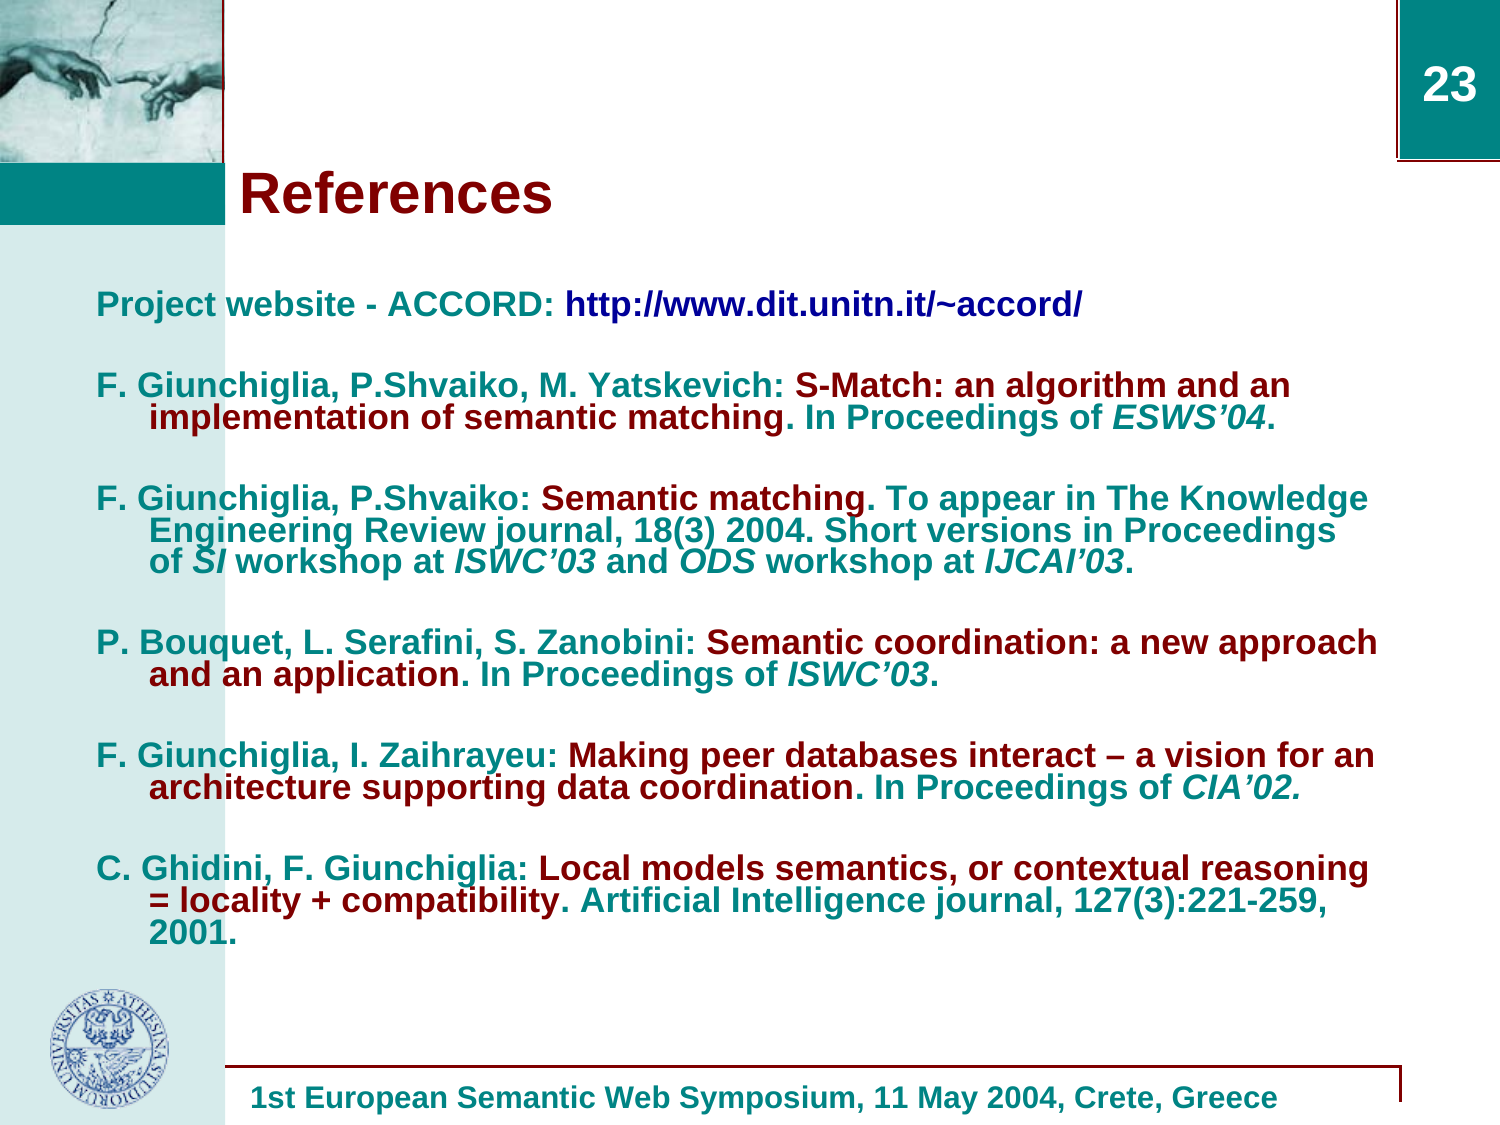

23
# References
Project website - ACCORD: http://www.dit.unitn.it/~accord/
F. Giunchiglia, P.Shvaiko, M. Yatskevich: S-Match: an algorithm and an implementation of semantic matching. In Proceedings of ESWS’04.
F. Giunchiglia, P.Shvaiko: Semantic matching. To appear in The Knowledge Engineering Review journal, 18(3) 2004. Short versions in Proceedings of SI workshop at ISWC’03 and ODS workshop at IJCAI’03.
P. Bouquet, L. Serafini, S. Zanobini: Semantic coordination: a new approach and an application. In Proceedings of ISWC’03.
F. Giunchiglia, I. Zaihrayeu: Making peer databases interact – a vision for an architecture supporting data coordination. In Proceedings of CIA’02.
C. Ghidini, F. Giunchiglia: Local models semantics, or contextual reasoning = locality + compatibility. Artificial Intelligence journal, 127(3):221-259, 2001.